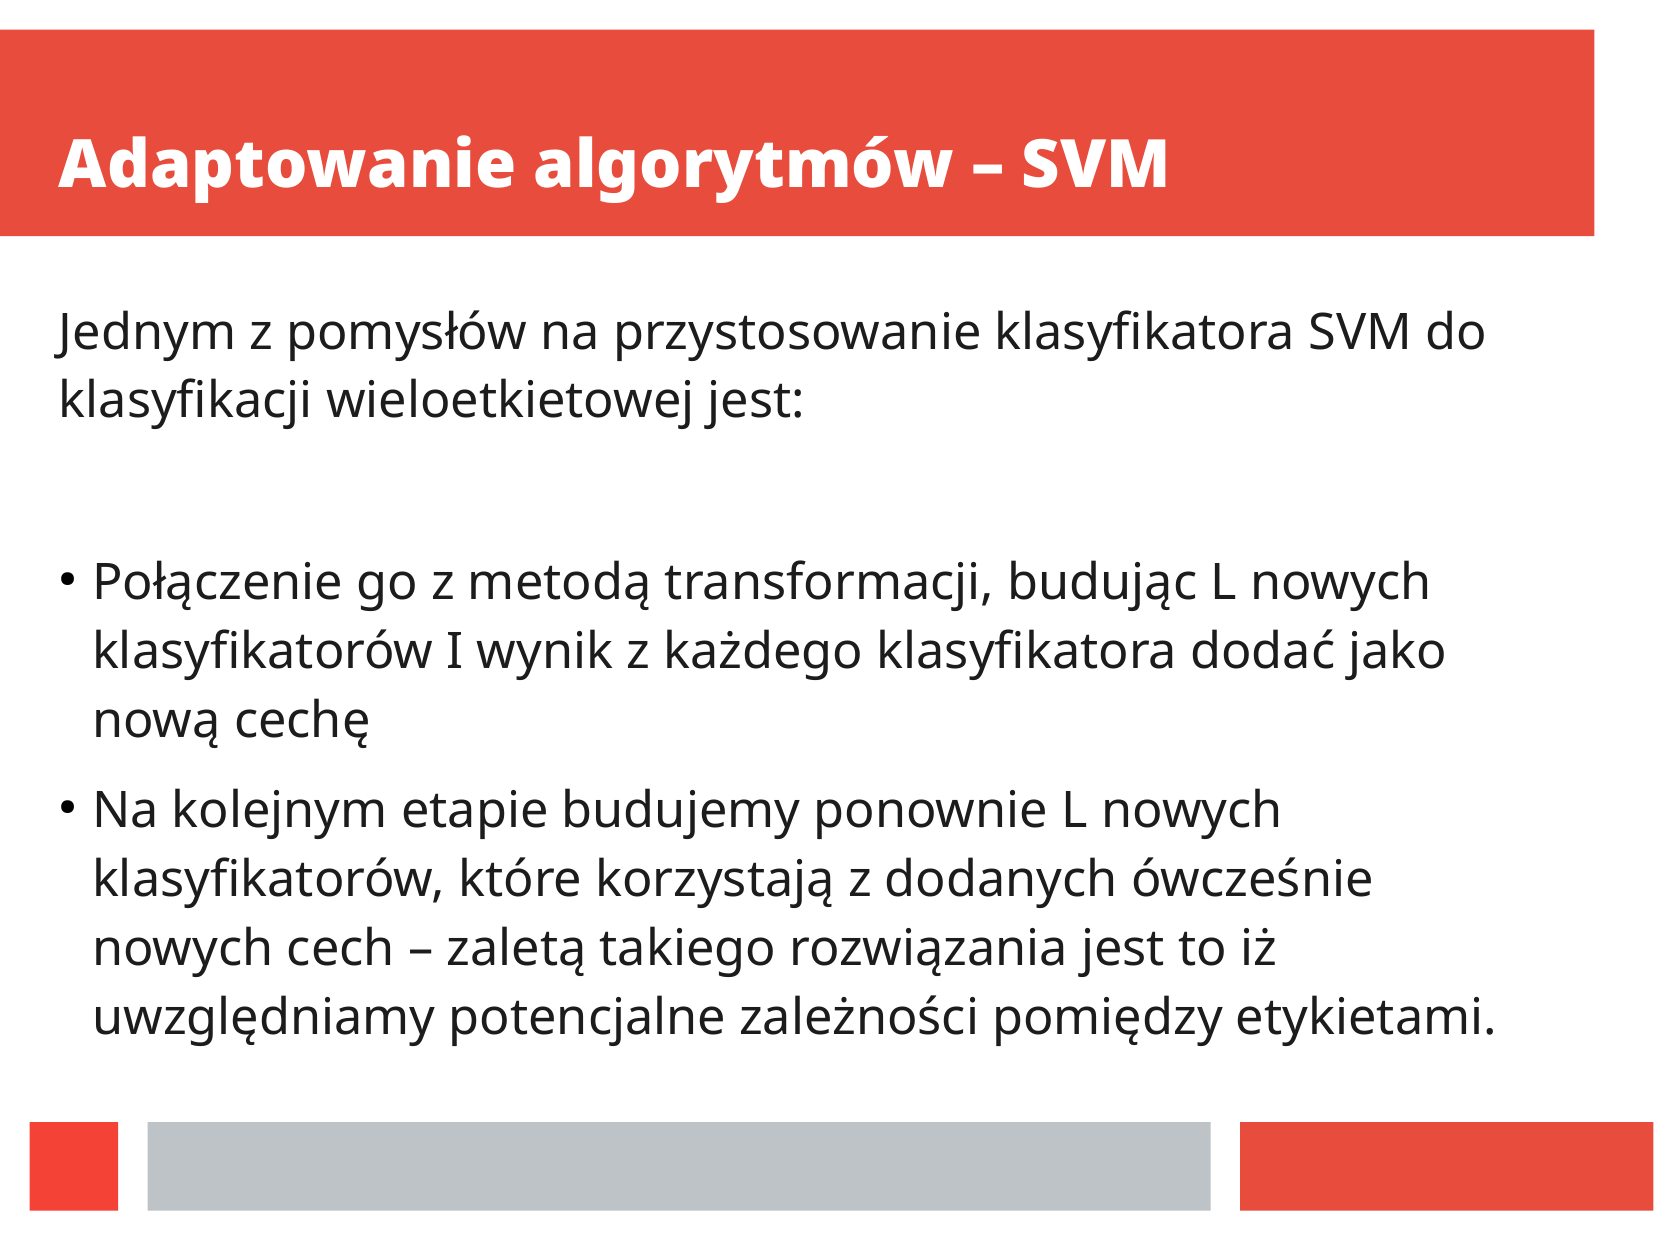

# Adaptowanie algorytmów – SVM
Jednym z pomysłów na przystosowanie klasyfikatora SVM do klasyfikacji wieloetkietowej jest:
Połączenie go z metodą transformacji, budując L nowych klasyfikatorów I wynik z każdego klasyfikatora dodać jako nową cechę
Na kolejnym etapie budujemy ponownie L nowych klasyfikatorów, które korzystają z dodanych ówcześnie nowych cech – zaletą takiego rozwiązania jest to iż uwzględniamy potencjalne zależności pomiędzy etykietami.